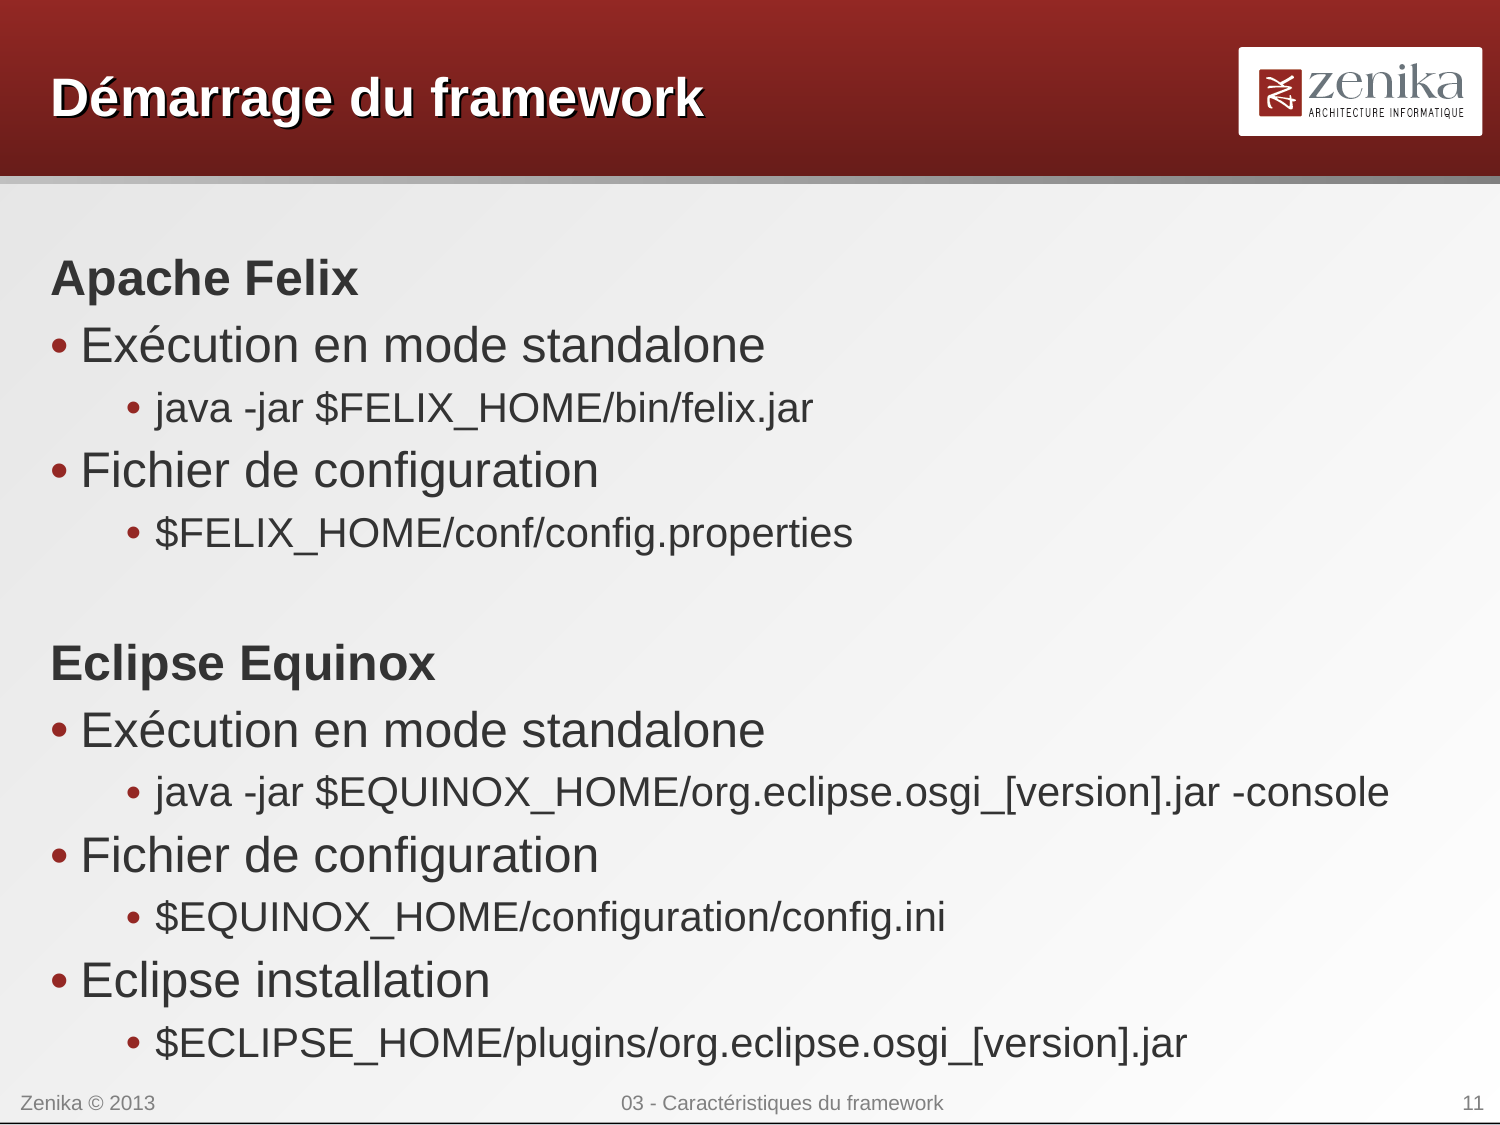

# Démarrage du framework
Apache Felix
Exécution en mode standalone
java -jar $FELIX_HOME/bin/felix.jar
Fichier de configuration
$FELIX_HOME/conf/config.properties
Eclipse Equinox
Exécution en mode standalone
java -jar $EQUINOX_HOME/org.eclipse.osgi_[version].jar -console
Fichier de configuration
$EQUINOX_HOME/configuration/config.ini
Eclipse installation
$ECLIPSE_HOME/plugins/org.eclipse.osgi_[version].jar